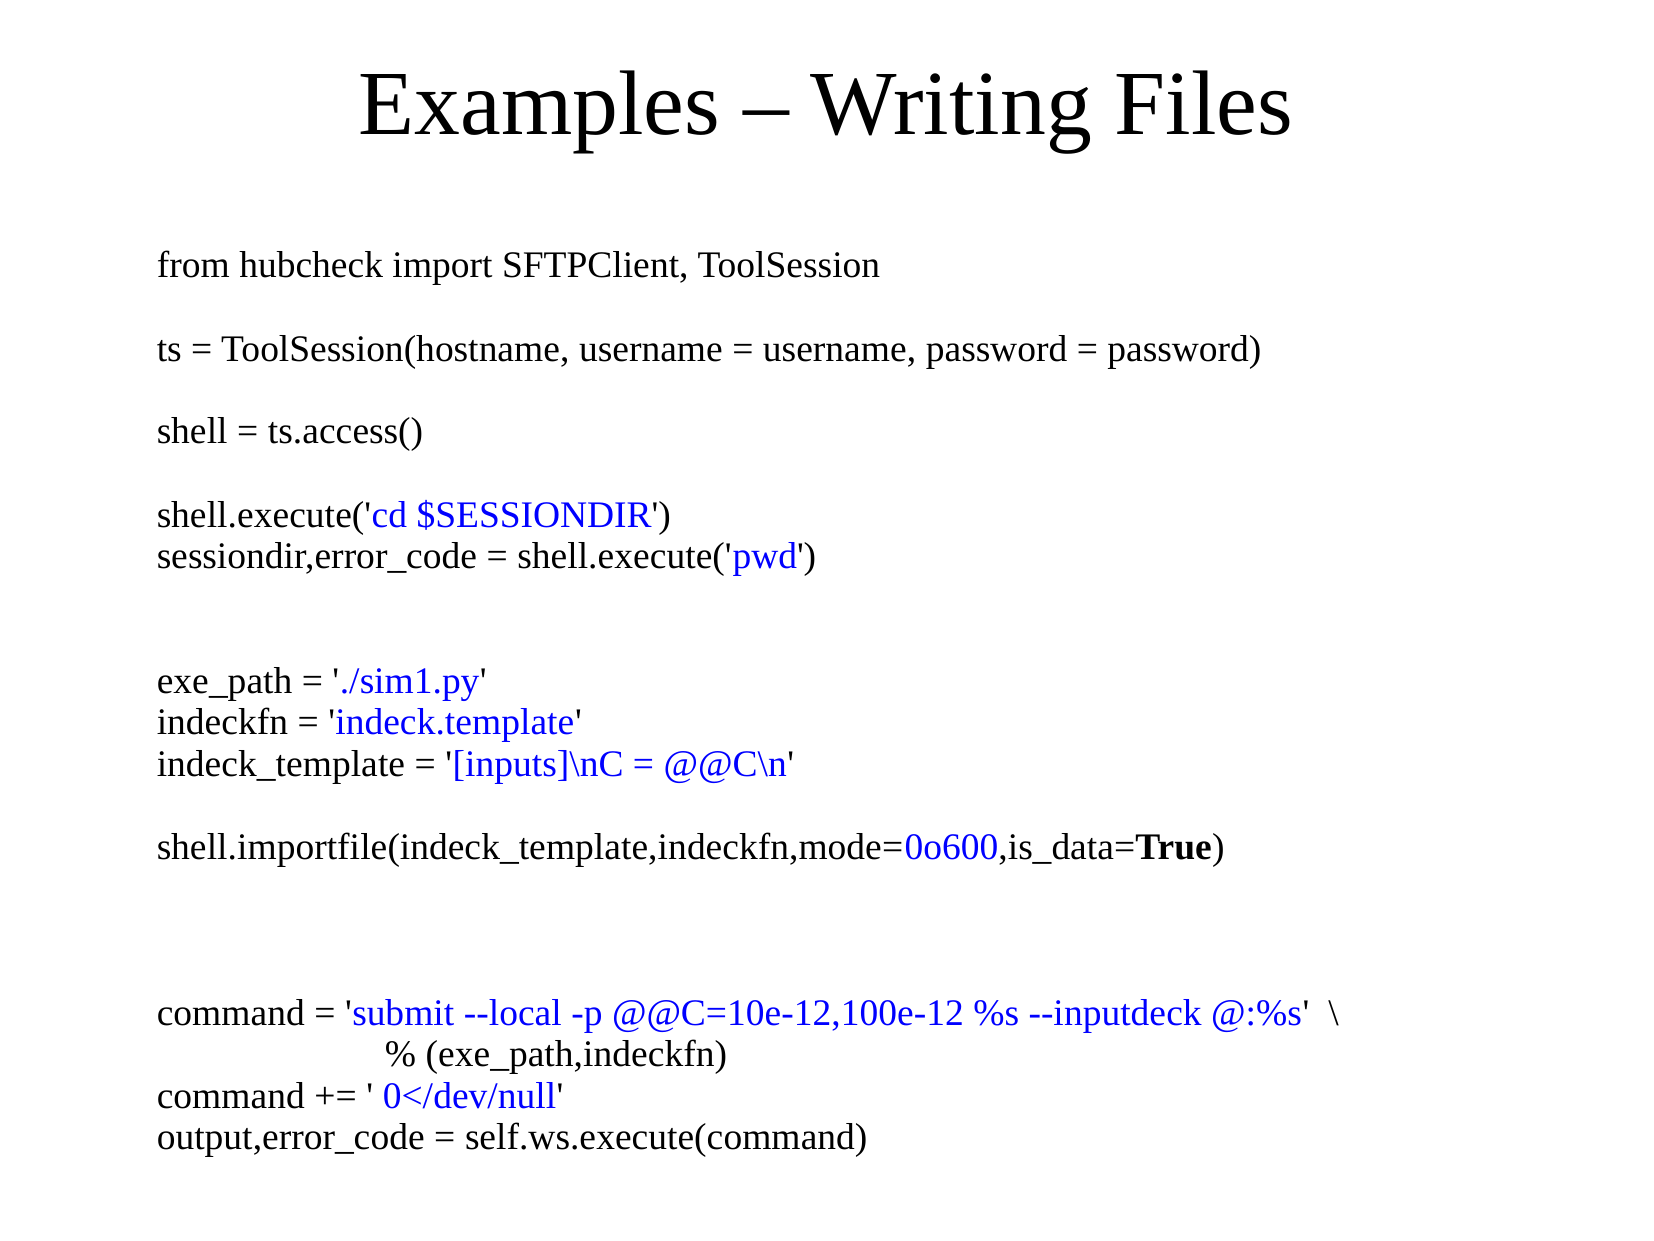

# Examples – Writing Files
from hubcheck import SFTPClient, ToolSession
ts = ToolSession(hostname, username = username, password = password)
shell = ts.access()
shell.execute('cd $SESSIONDIR')
sessiondir,error_code = shell.execute('pwd')
exe_path = './sim1.py'
indeckfn = 'indeck.template'
indeck_template = '[inputs]\nC = @@C\n'
shell.importfile(indeck_template,indeckfn,mode=0o600,is_data=True)
command = 'submit --local -p @@C=10e-12,100e-12 %s --inputdeck @:%s' \
 % (exe_path,indeckfn)
command += ' 0</dev/null'
output,error_code = self.ws.execute(command)